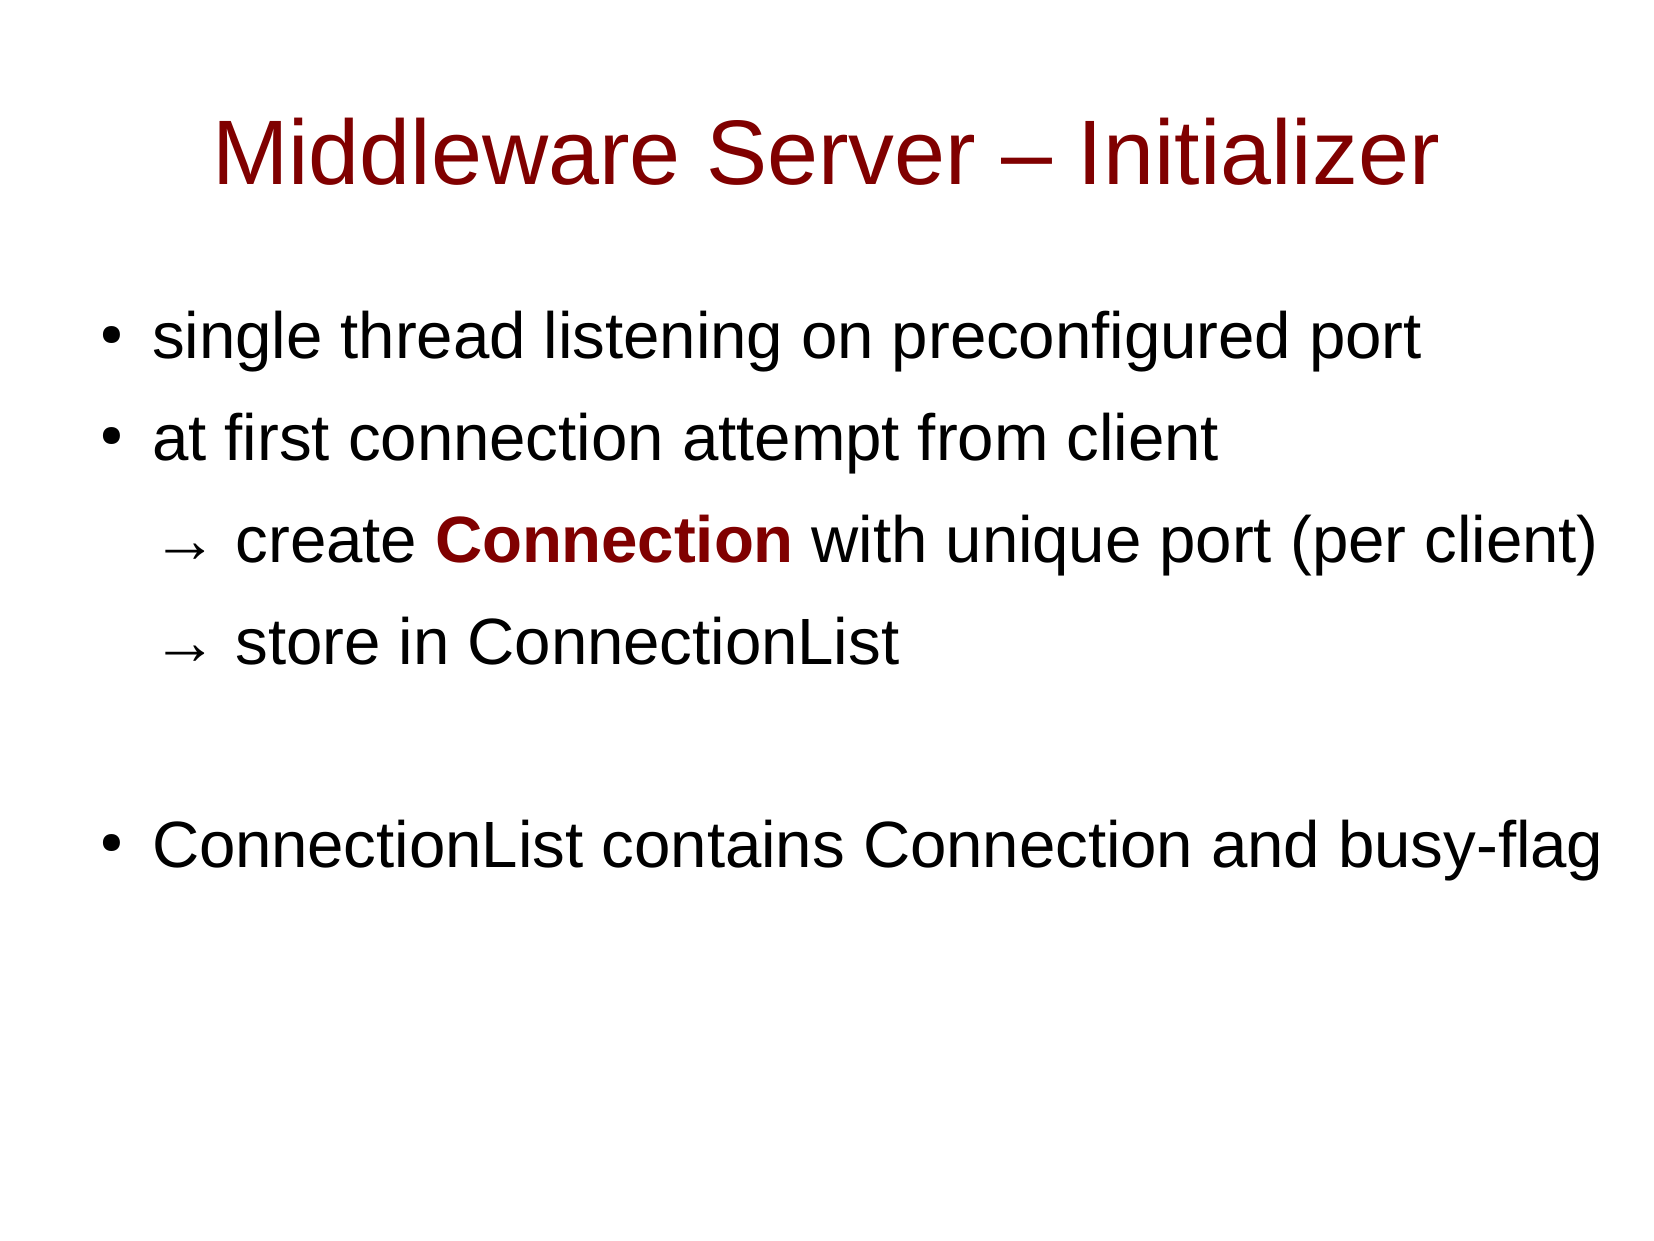

# Middleware Server – Initializer
single thread listening on preconfigured port
at first connection attempt from client
→ create Connection with unique port (per client)
→ store in ConnectionList
ConnectionList contains Connection and busy-flag